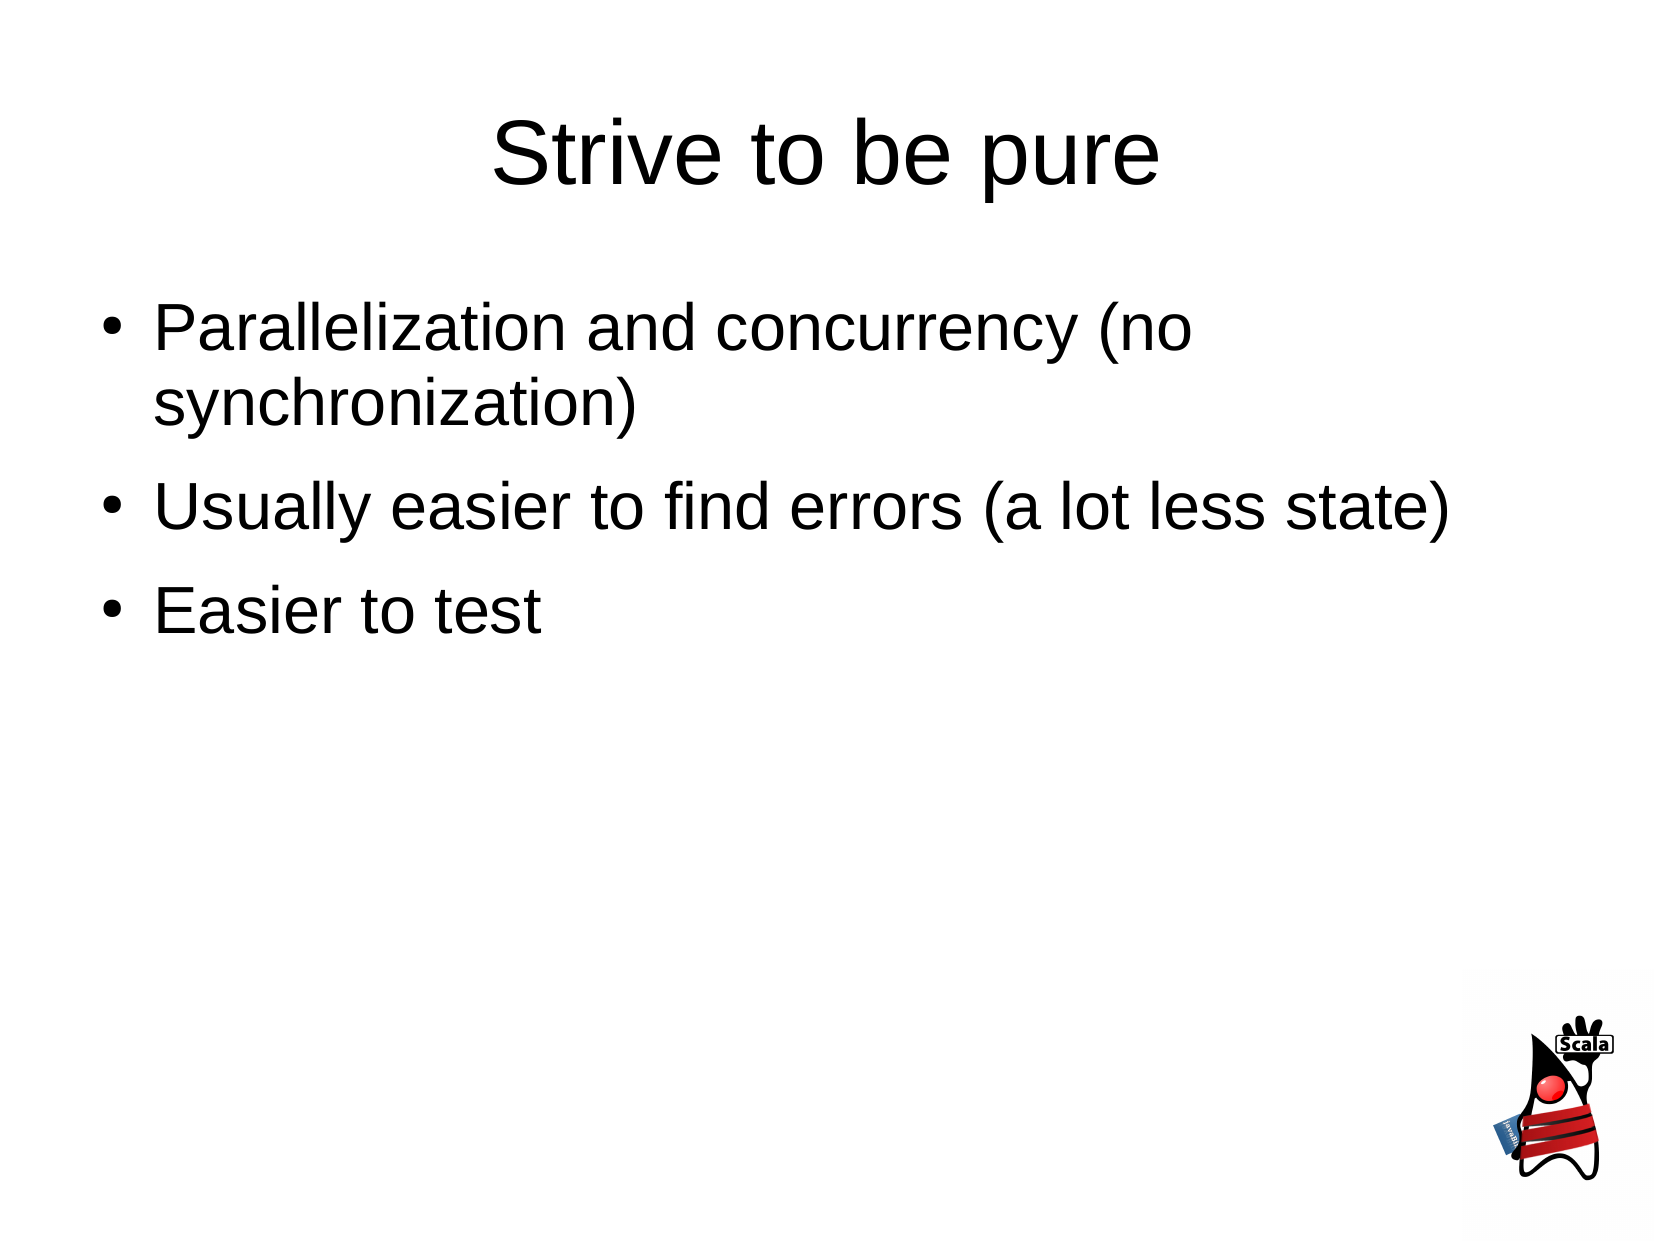

# Strive to be pure
Parallelization and concurrency (no synchronization)
Usually easier to find errors (a lot less state)
Easier to test